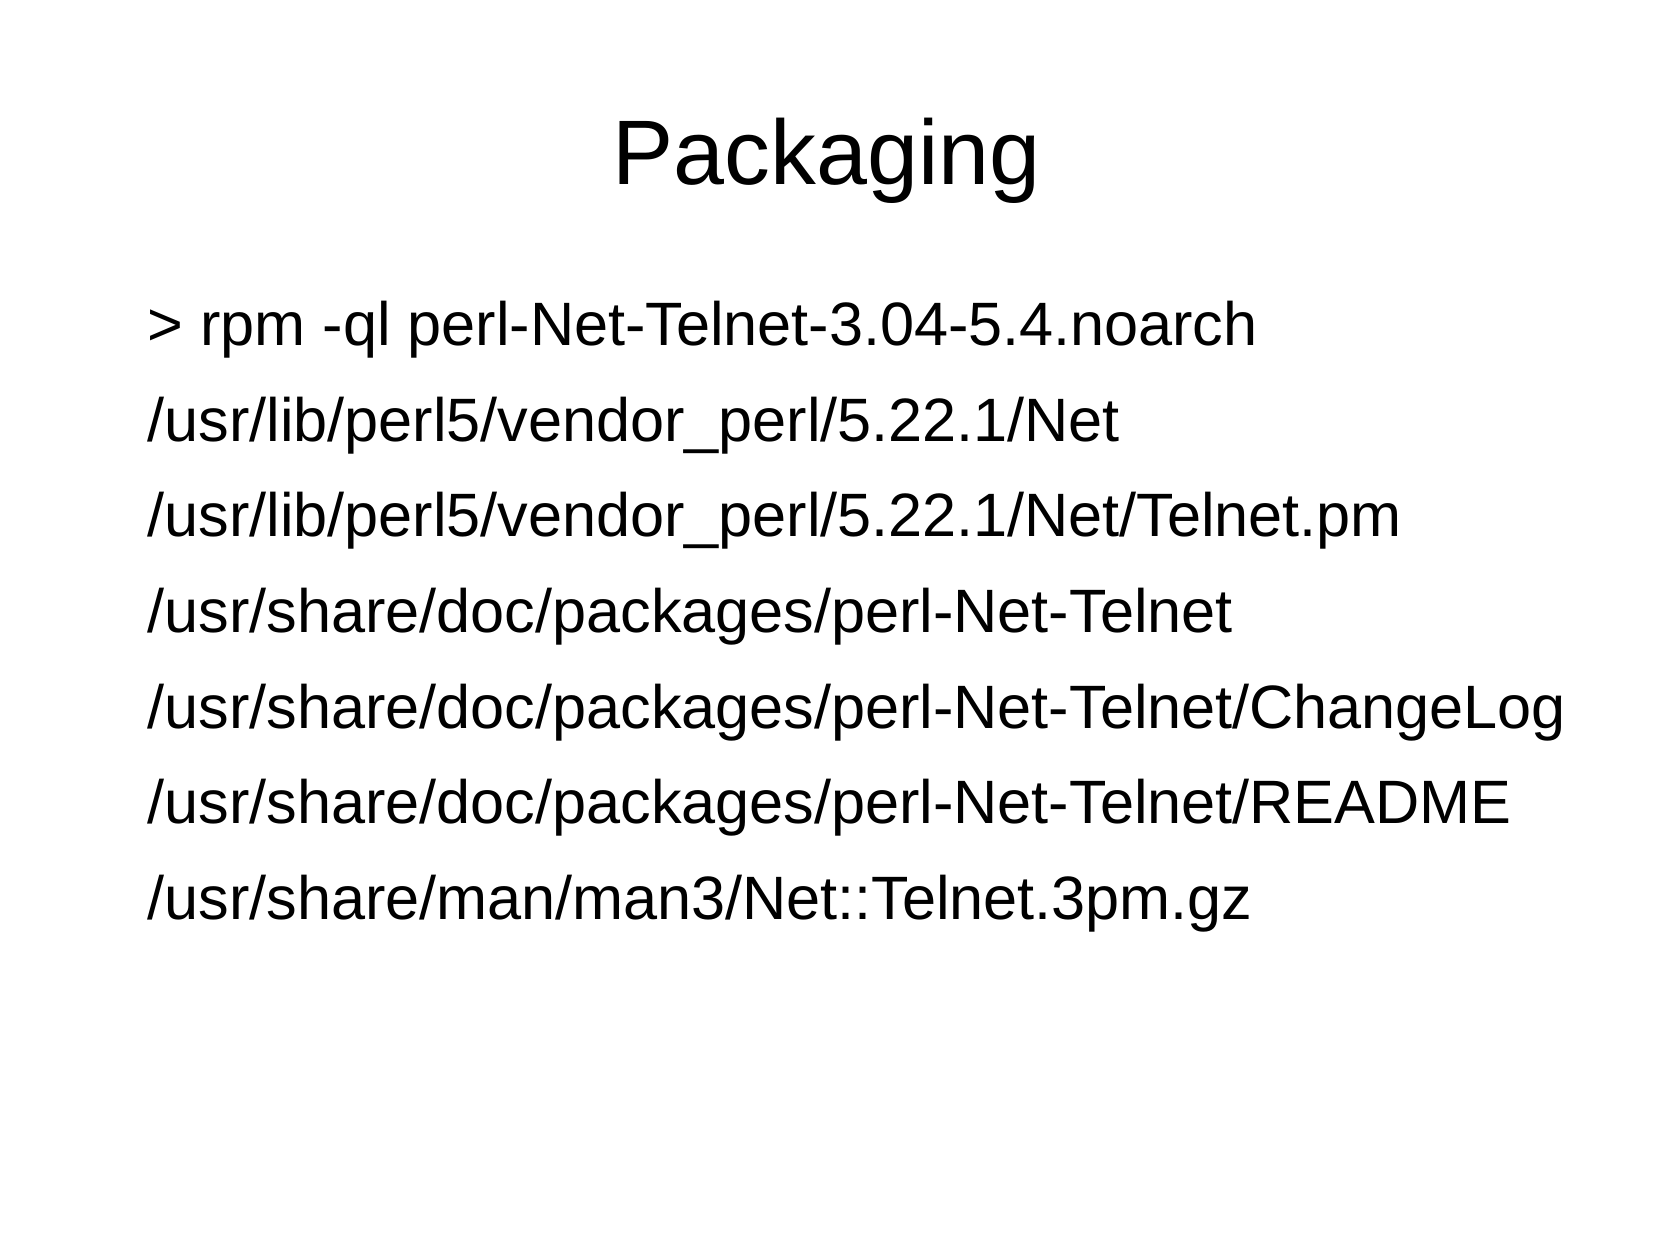

# Packaging
> rpm -ql perl-Net-Telnet-3.04-5.4.noarch
/usr/lib/perl5/vendor_perl/5.22.1/Net
/usr/lib/perl5/vendor_perl/5.22.1/Net/Telnet.pm
/usr/share/doc/packages/perl-Net-Telnet
/usr/share/doc/packages/perl-Net-Telnet/ChangeLog
/usr/share/doc/packages/perl-Net-Telnet/README
/usr/share/man/man3/Net::Telnet.3pm.gz